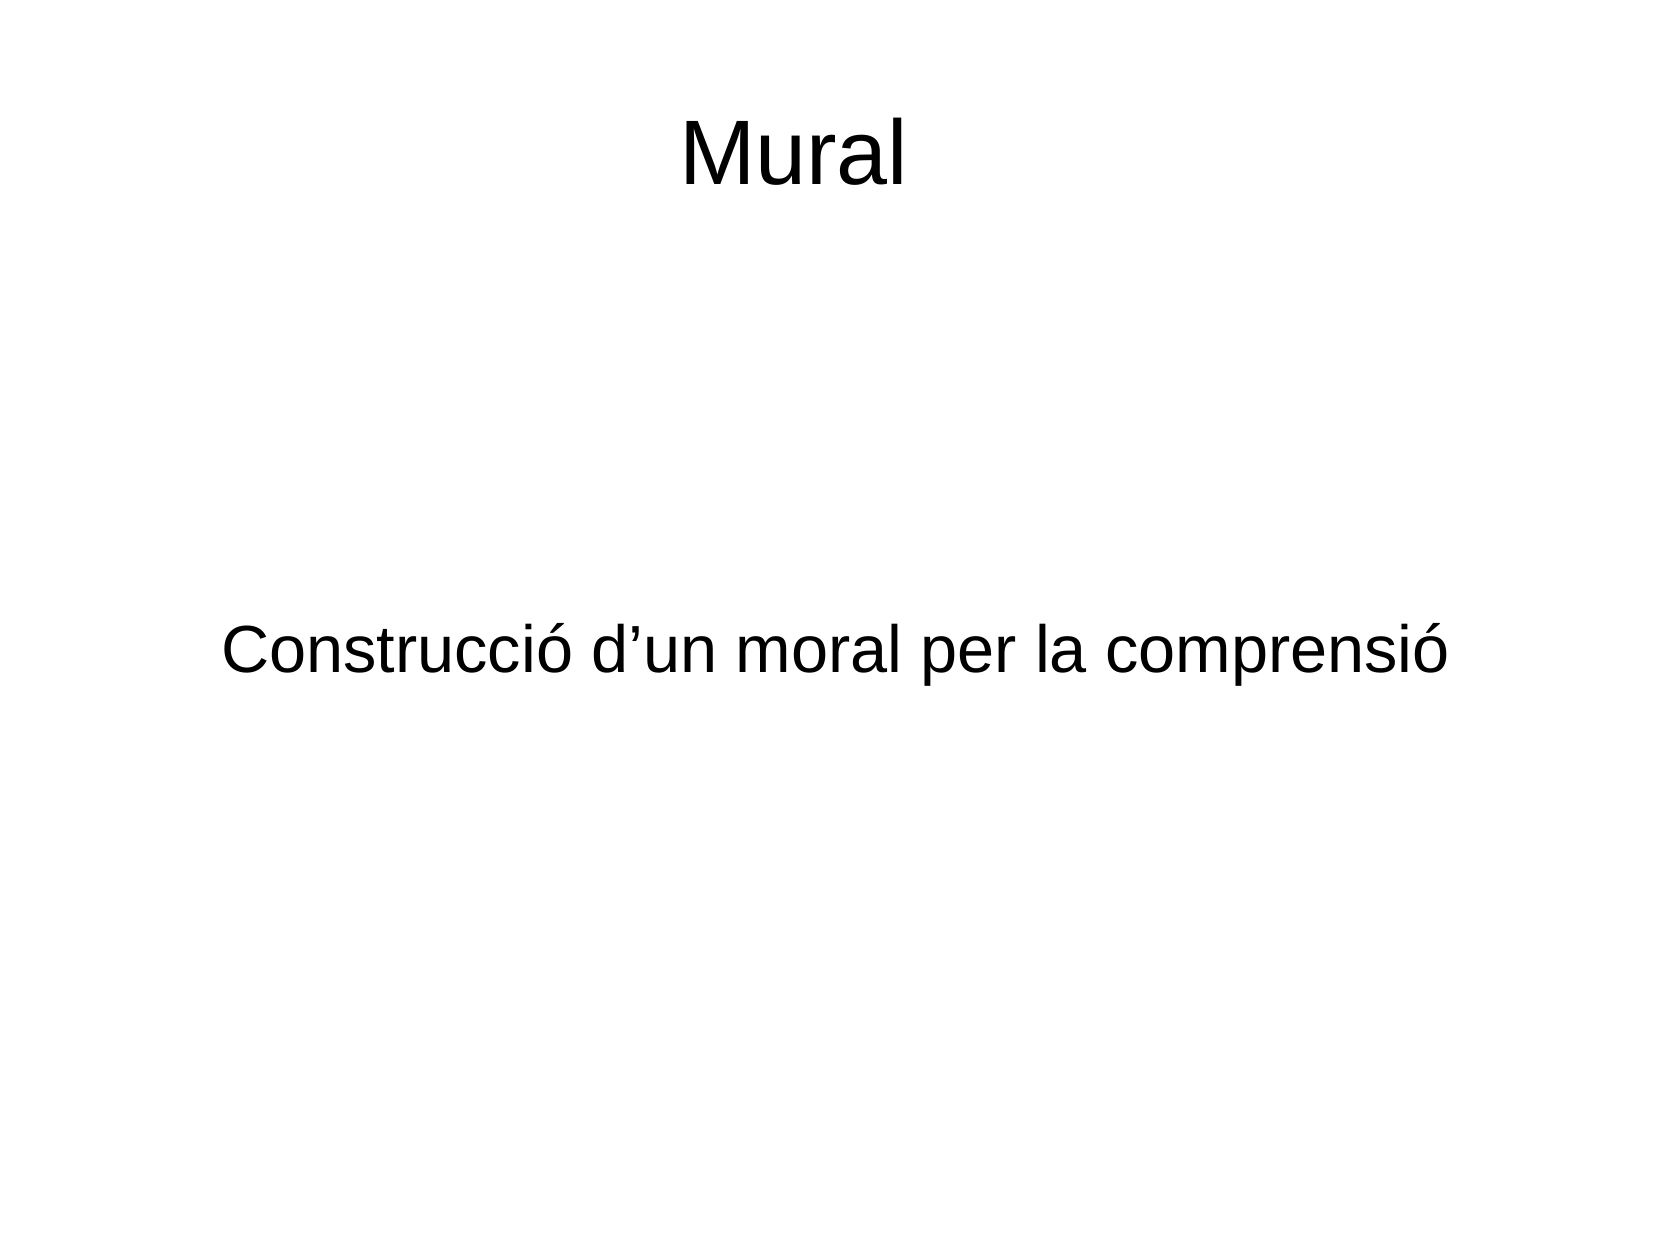

# Mural
 Construcció d’un moral per la comprensió